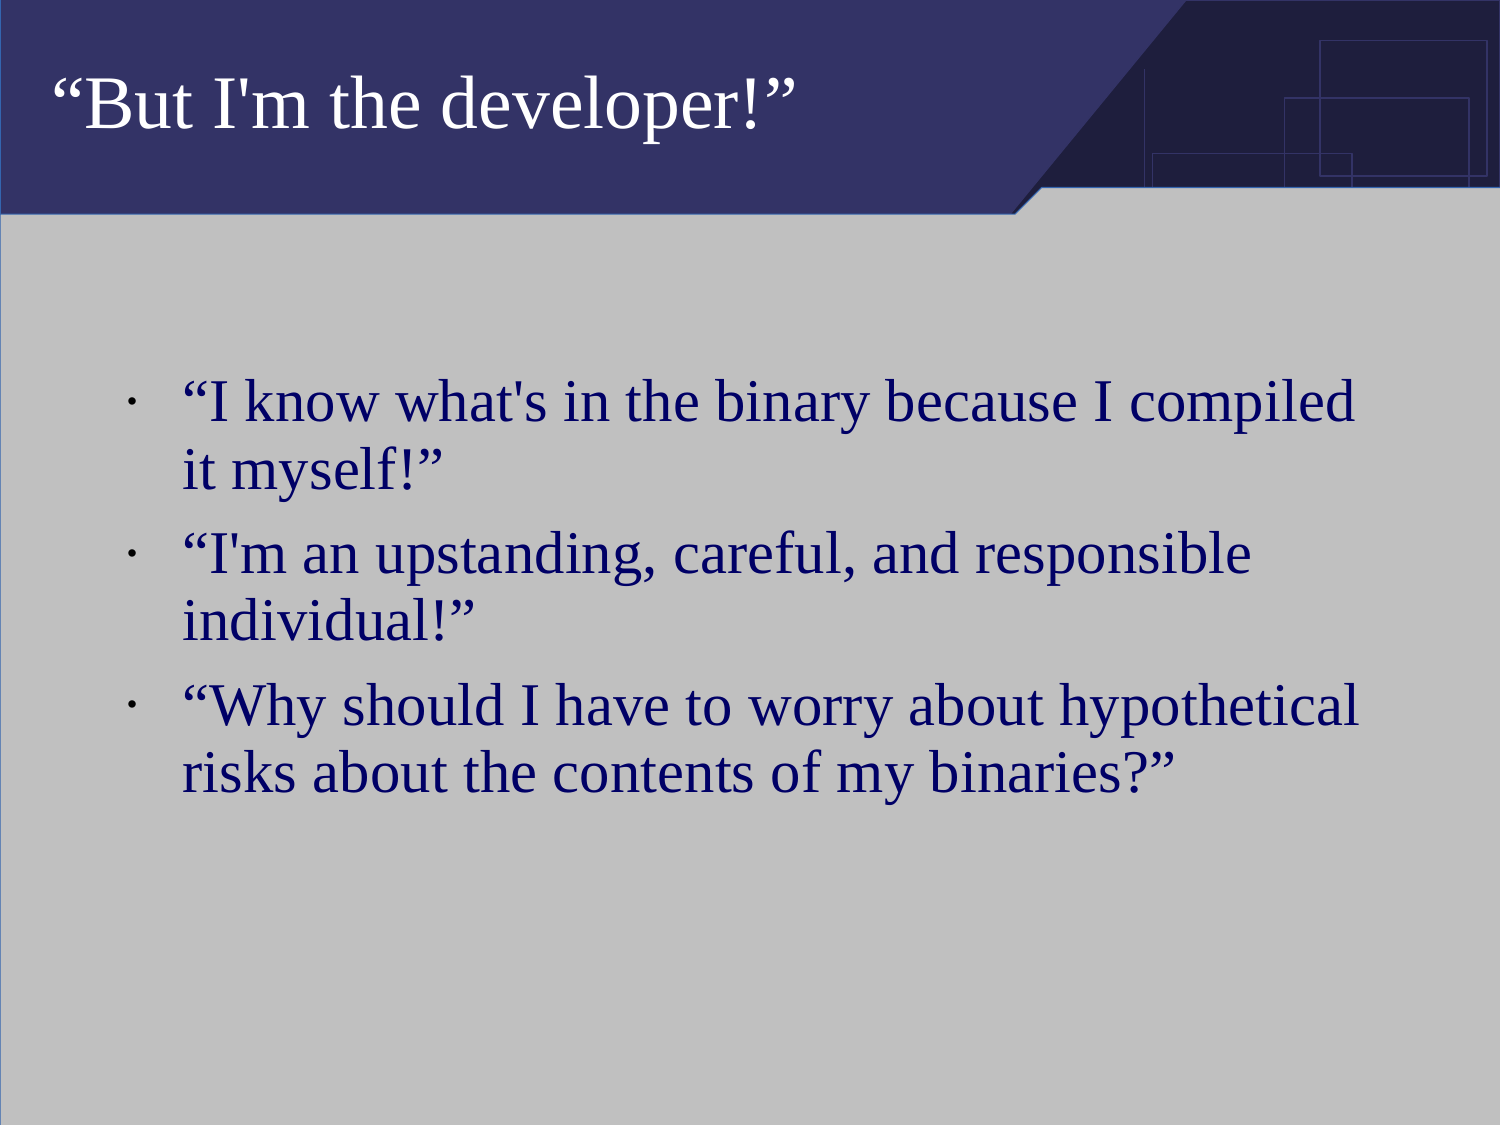

“But I'm the developer!”
“I know what's in the binary because I compiled it myself!”
“I'm an upstanding, careful, and responsible individual!”
“Why should I have to worry about hypothetical risks about the contents of my binaries?”